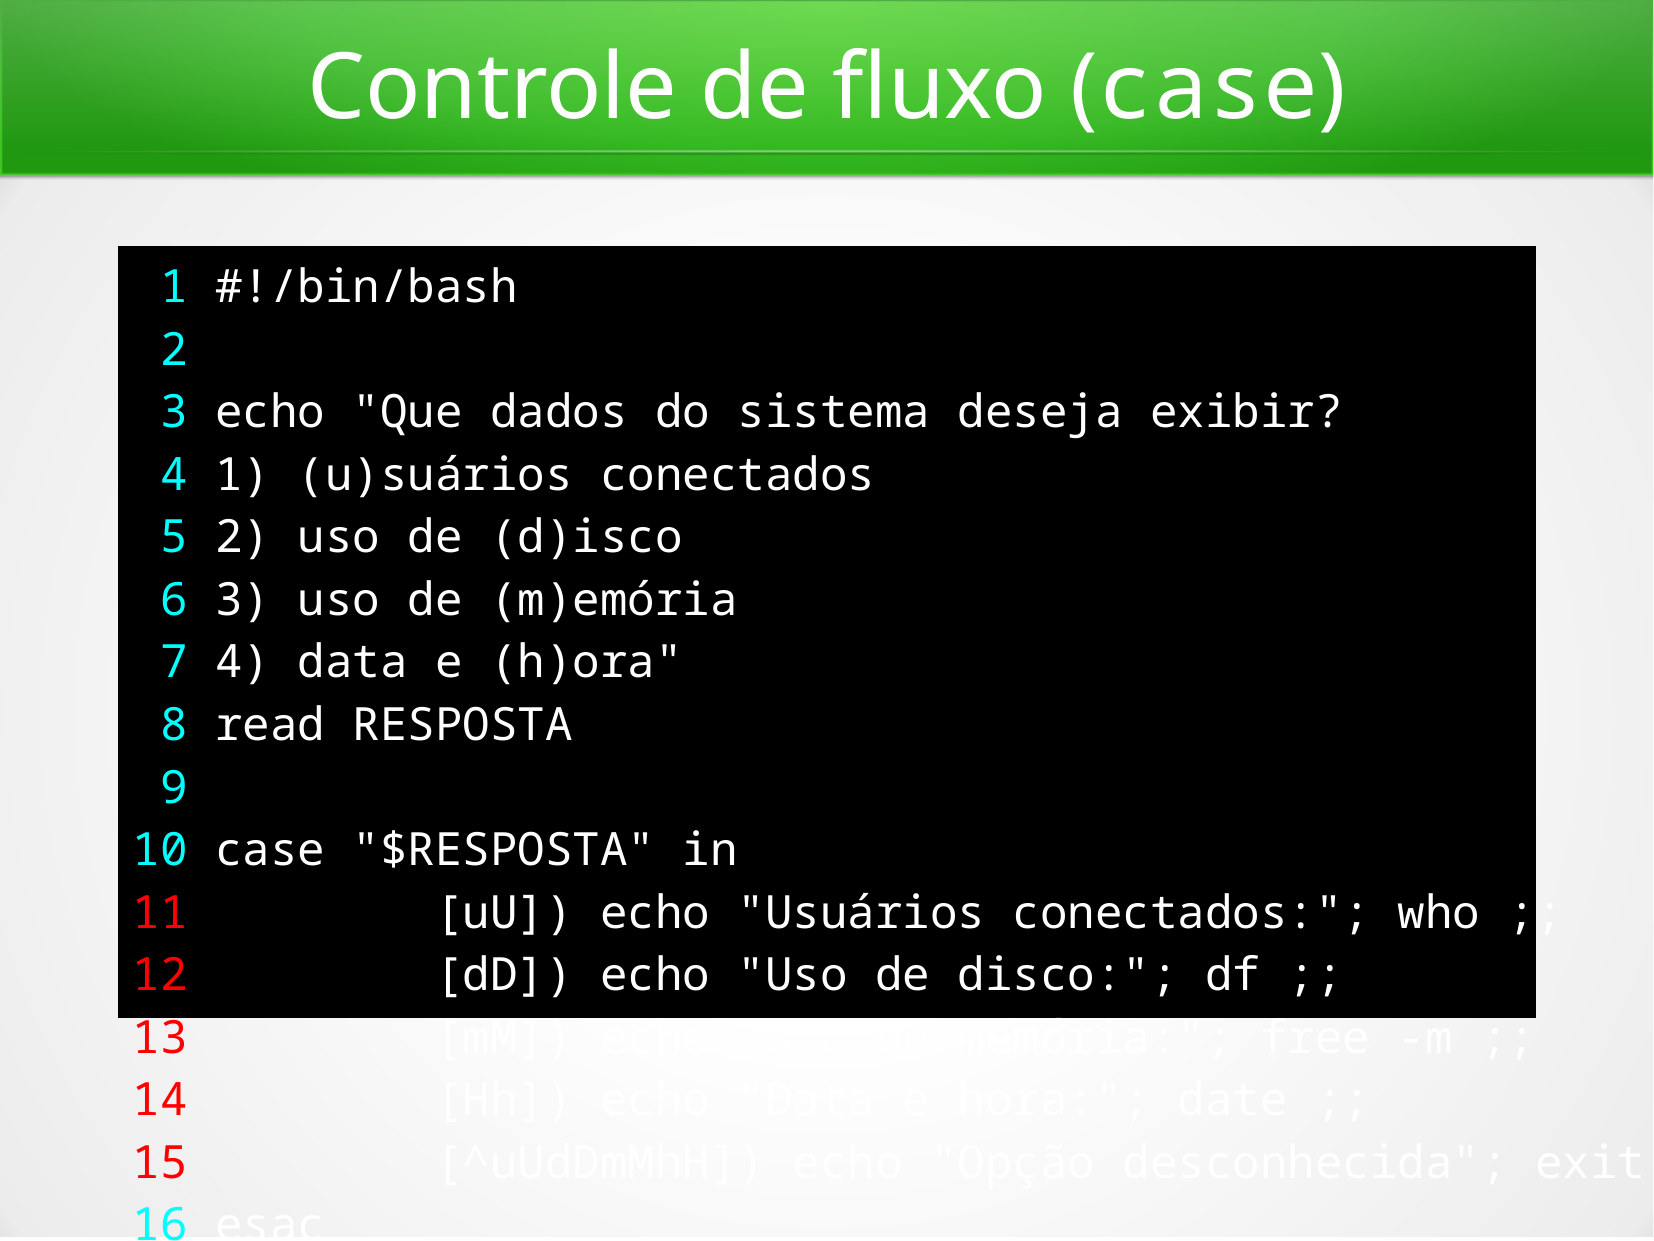

# Controle de fluxo (case)
 1 #!/bin/bash
 2
 3 echo "Que dados do sistema deseja exibir?
 4 1) (u)suários conectados
 5 2) uso de (d)isco
 6 3) uso de (m)emória
 7 4) data e (h)ora"
 8 read RESPOSTA
 9
10 case "$RESPOSTA" in
11 [uU]) echo "Usuários conectados:"; who ;;
12 [dD]) echo "Uso de disco:"; df ;;
13 [mM]) echo "Uso de memória:"; free -m ;;
14 [Hh]) echo "Data e hora:"; date ;;
15 [^uUdDmMhH]) echo "Opção desconhecida"; exit 1;;
16 esac